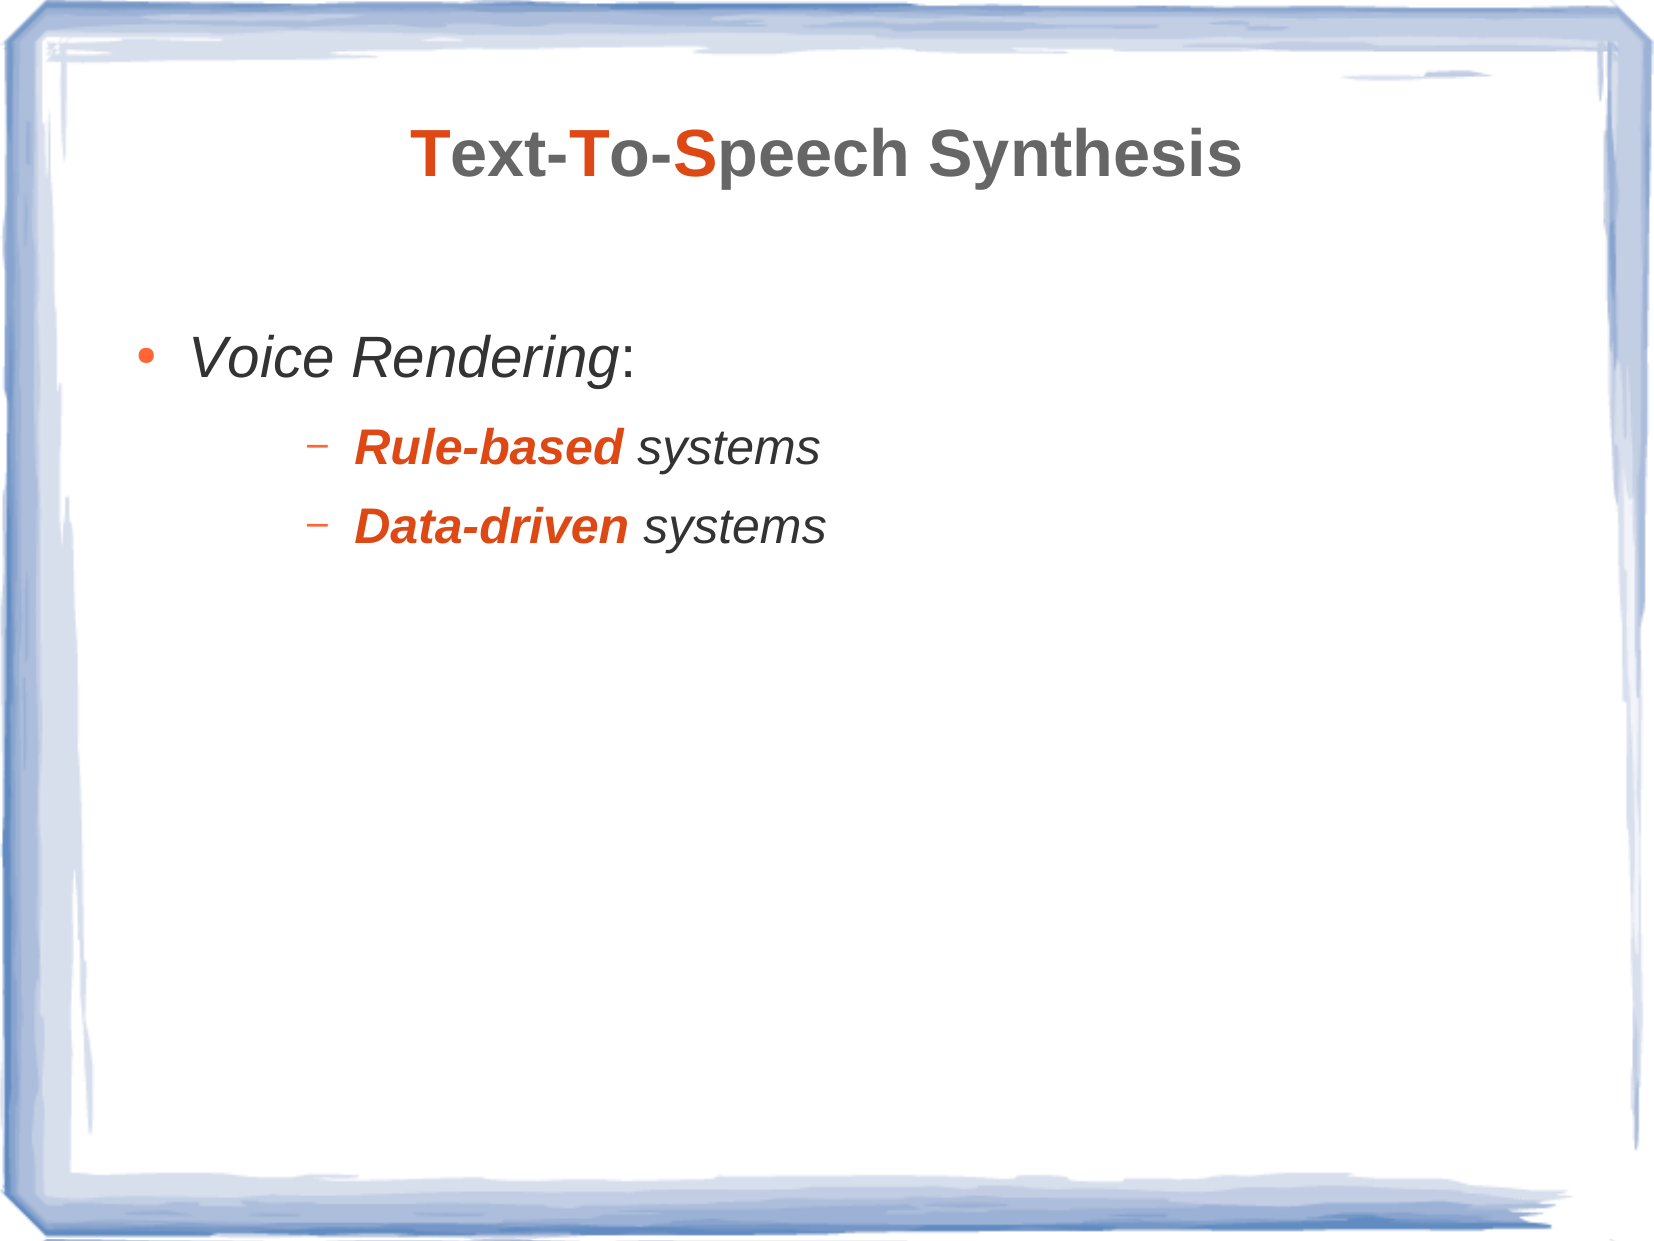

# Text-To-Speech Synthesis
Voice Rendering:
Rule-based systems
Data-driven systems